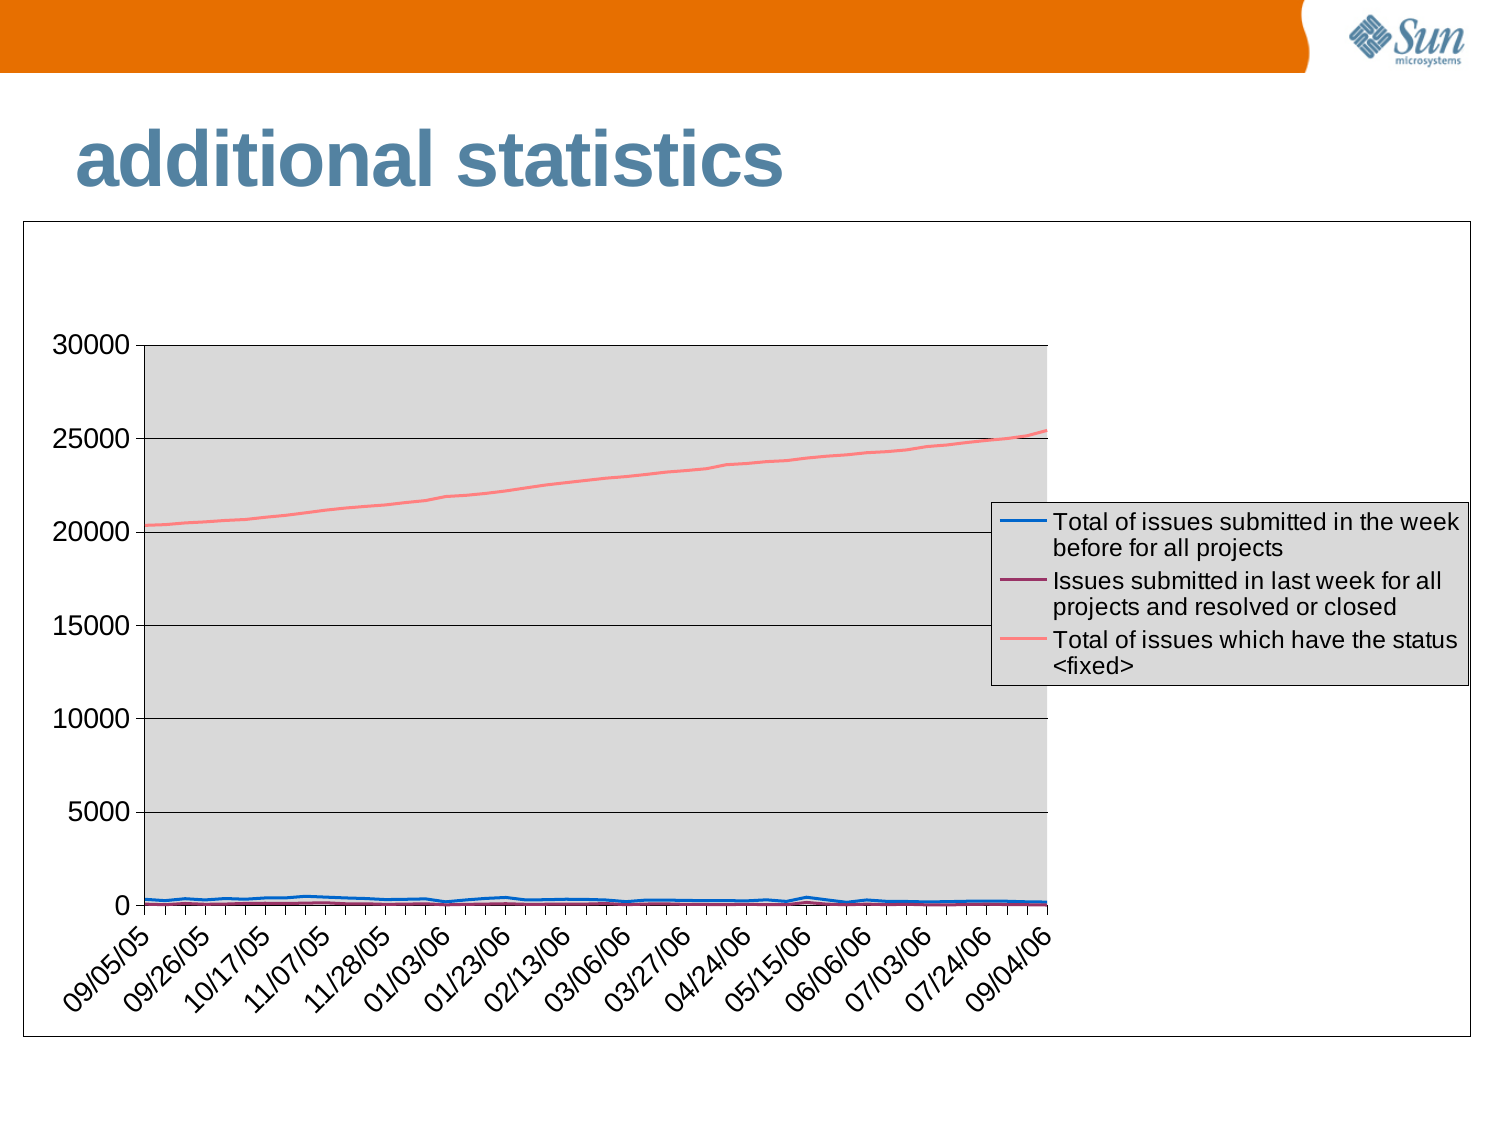

# additional statistics
### Chart
| Category | Total of issues submitted in the week before for all projects | Issues submitted in last week for all projects and resolved or closed | Total of issues which have the status <fixed> |
|---|---|---|---|
| 09/05/05 | 337.0 | 78.0 | 20366.0 |
| 09/12/05 | 265.0 | 45.0 | 20406.0 |
| 09/20/05 | 368.0 | 113.0 | 20498.0 |
| 09/26/05 | 303.0 | 67.0 | 20553.0 |
| 10/04/05 | 378.0 | 82.0 | 20631.0 |
| 10/10/05 | 341.0 | 117.0 | 20682.0 |
| 10/17/05 | 410.0 | 124.0 | 20800.0 |
| 10/24/05 | 409.0 | 111.0 | 20902.0 |
| 10/31/05 | 497.0 | 130.0 | 21037.0 |
| 11/07/05 | 454.0 | 150.0 | 21180.0 |
| 11/14/05 | 409.0 | 97.0 | 21293.0 |
| 11/21/05 | 377.0 | 96.0 | 21384.0 |
| 11/28/05 | 322.0 | 64.0 | 21461.0 |
| 12/05/05 | 337.0 | 78.0 | 21587.0 |
| 12/12/05 | 359.0 | 98.0 | 21697.0 |
| 01/03/06 | 202.0 | 41.0 | 21911.0 |
| 01/09/06 | 303.0 | 64.0 | 21973.0 |
| 01/16/06 | 384.0 | 81.0 | 22077.0 |
| 01/23/06 | 435.0 | 101.0 | 22212.0 |
| 01/30/06 | 303.0 | 69.0 | 22374.0 |
| 02/06/06 | 316.0 | 71.0 | 22530.0 |
| 02/13/06 | 339.0 | 78.0 | 22654.0 |
| 02/20/06 | 332.0 | 81.0 | 22774.0 |
| 02/27/06 | 299.0 | 108.0 | 22896.0 |
| 03/06/06 | 211.0 | 45.0 | 22979.0 |
| 03/13/06 | 297.0 | 83.0 | 23094.0 |
| 03/20/06 | 293.0 | 89.0 | 23219.0 |
| 03/27/06 | 276.0 | 62.0 | 23303.0 |
| 04/03/06 | 260.0 | 59.0 | 23400.0 |
| 04/18/06 | 265.0 | 51.0 | 23617.0 |
| 04/24/06 | 251.0 | 65.0 | 23680.0 |
| 05/02/06 | 307.0 | 53.0 | 23781.0 |
| 05/08/06 | 223.0 | 47.0 | 23835.0 |
| 05/15/06 | 449.0 | 169.0 | 23970.0 |
| 05/22/06 | 309.0 | 76.0 | 24072.0 |
| 05/29/06 | 174.0 | 42.0 | 24145.0 |
| 06/06/06 | 301.0 | 77.0 | 24257.0 |
| 06/12/06 | 225.0 | 48.0 | 24314.0 |
| 06/19/06 | 219.0 | 67.0 | 24411.0 |
| 07/03/06 | 196.0 | 41.0 | 24588.0 |
| 07/10/06 | 211.0 | 32.0 | 24673.0 |
| 07/17/06 | 234.0 | 58.0 | 24804.0 |
| 07/24/06 | 235.0 | 74.0 | 24920.0 |
| 07/31/06 | 234.0 | 53.0 | 25016.0 |
| 08/07/06 | 202.0 | 45.0 | 25167.0 |
| 09/04/06 | 188.0 | 29.0 | 25454.0 |